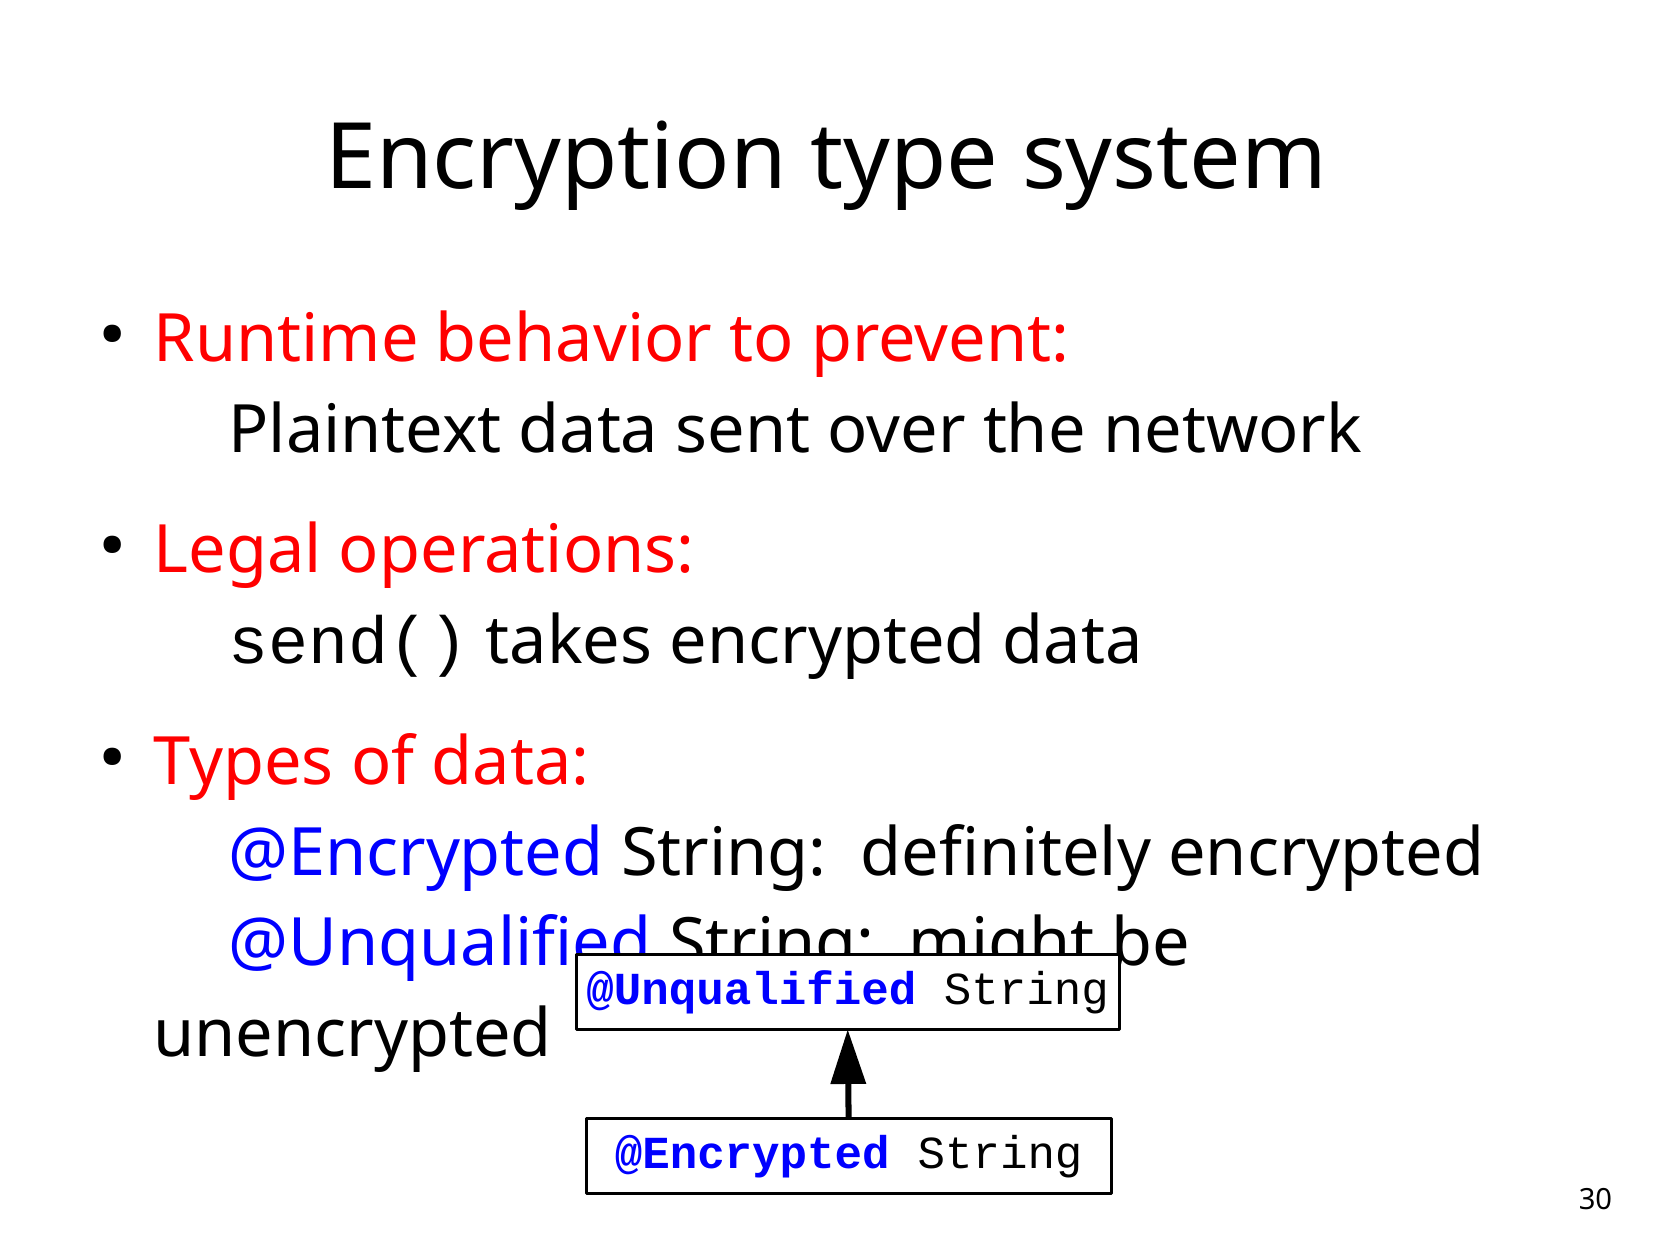

# Encryption type system
Runtime behavior to prevent:
	Plaintext data sent over the network
Legal operations:
	send() takes encrypted data
Types of data:
	@Encrypted String: definitely encrypted
	@Unqualified String: might be unencrypted
@Unqualified String
@Encrypted String
30